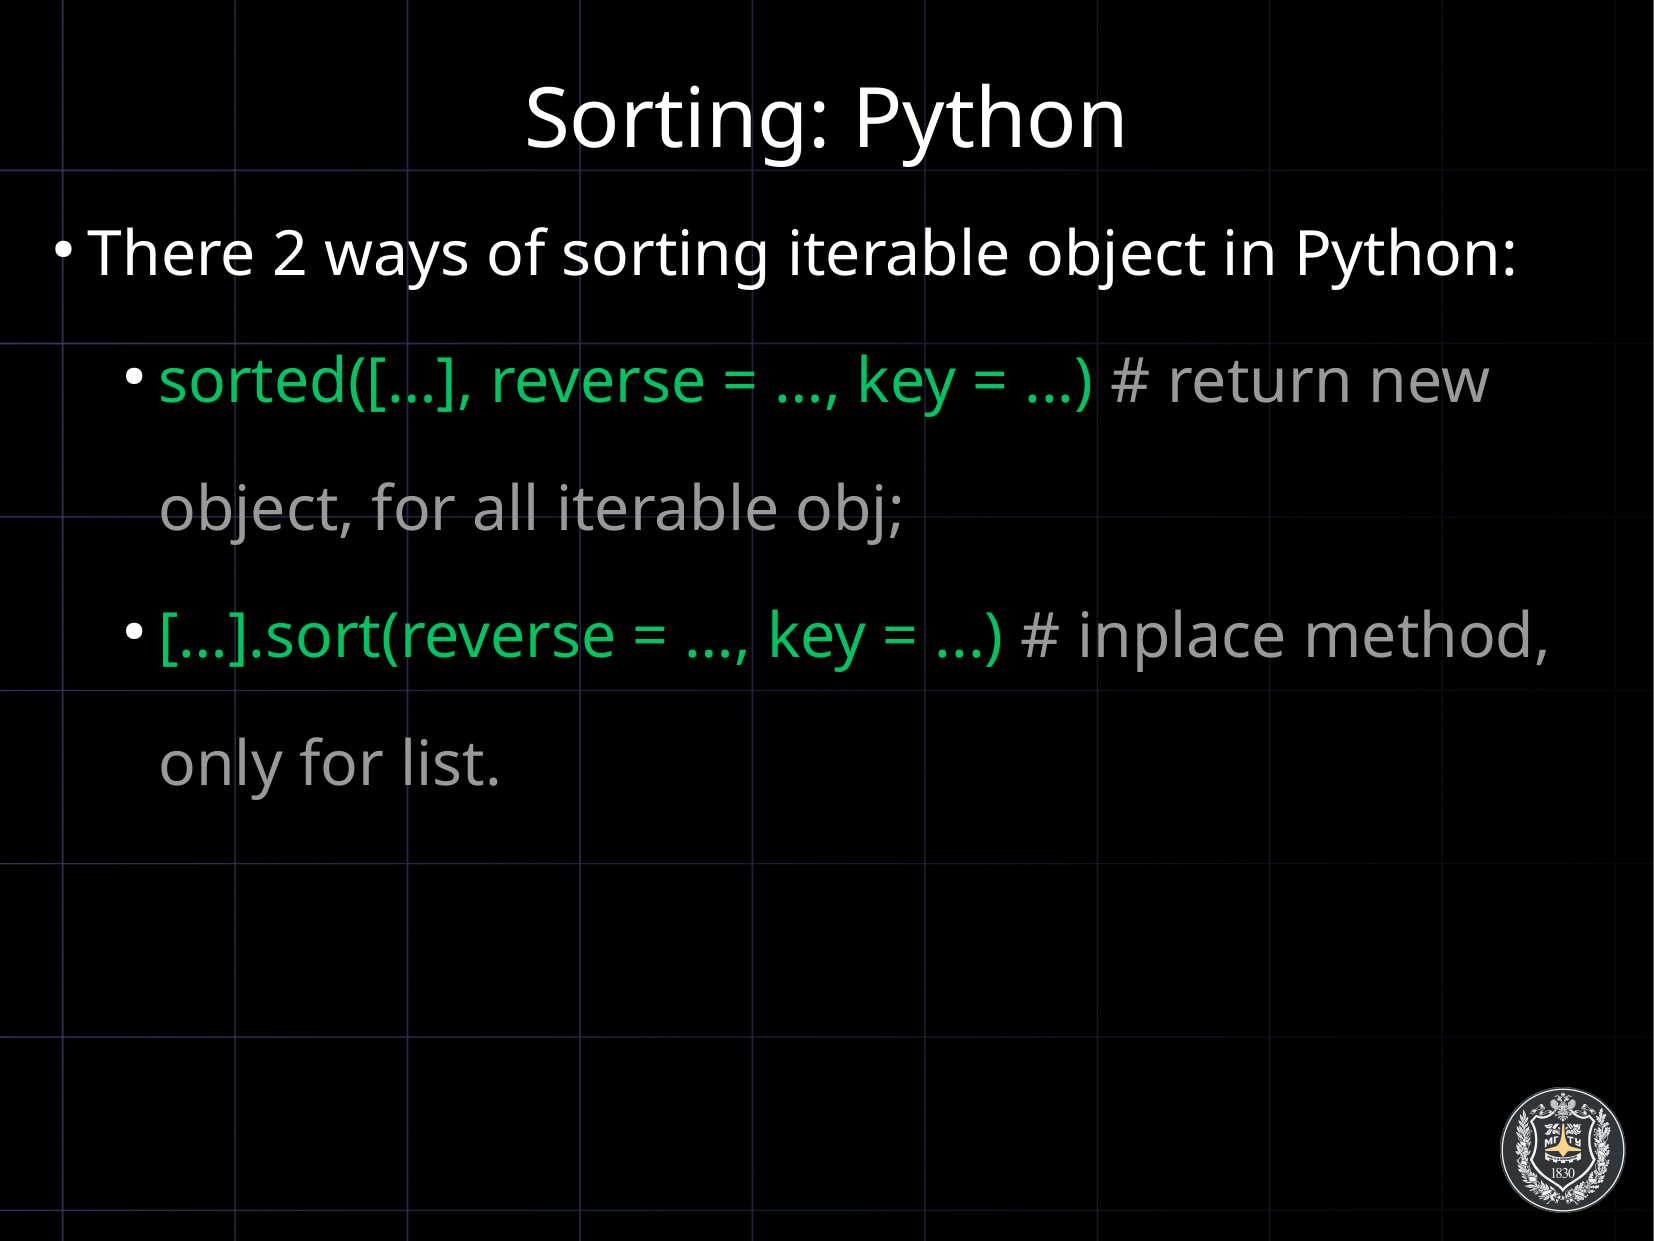

# Sorting: Python
There 2 ways of sorting iterable object in Python:
sorted([…], reverse = …, key = ...) # return new object, for all iterable obj;
[…].sort(reverse = …, key = ...) # inplace method, only for list.